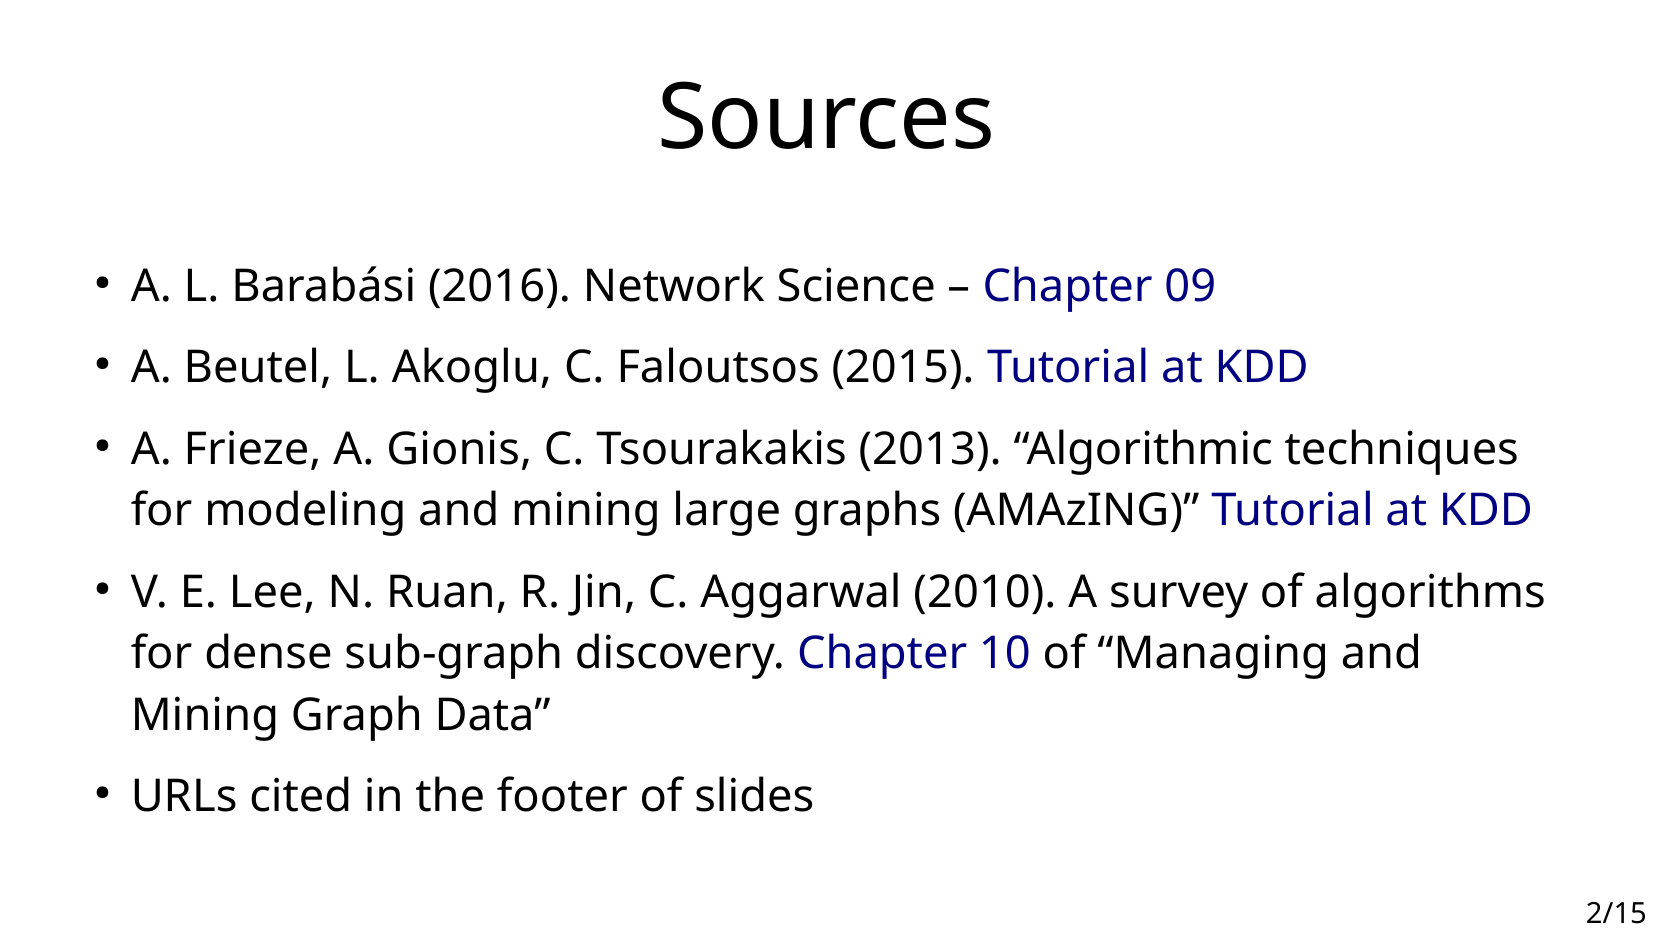

# Sources
A. L. Barabási (2016). Network Science – Chapter 09
A. Beutel, L. Akoglu, C. Faloutsos (2015). Tutorial at KDD
A. Frieze, A. Gionis, C. Tsourakakis (2013). “Algorithmic techniques for modeling and mining large graphs (AMAzING)” Tutorial at KDD
V. E. Lee, N. Ruan, R. Jin, C. Aggarwal (2010). A survey of algorithms for dense sub-graph discovery. Chapter 10 of “Managing and Mining Graph Data”
URLs cited in the footer of slides
2